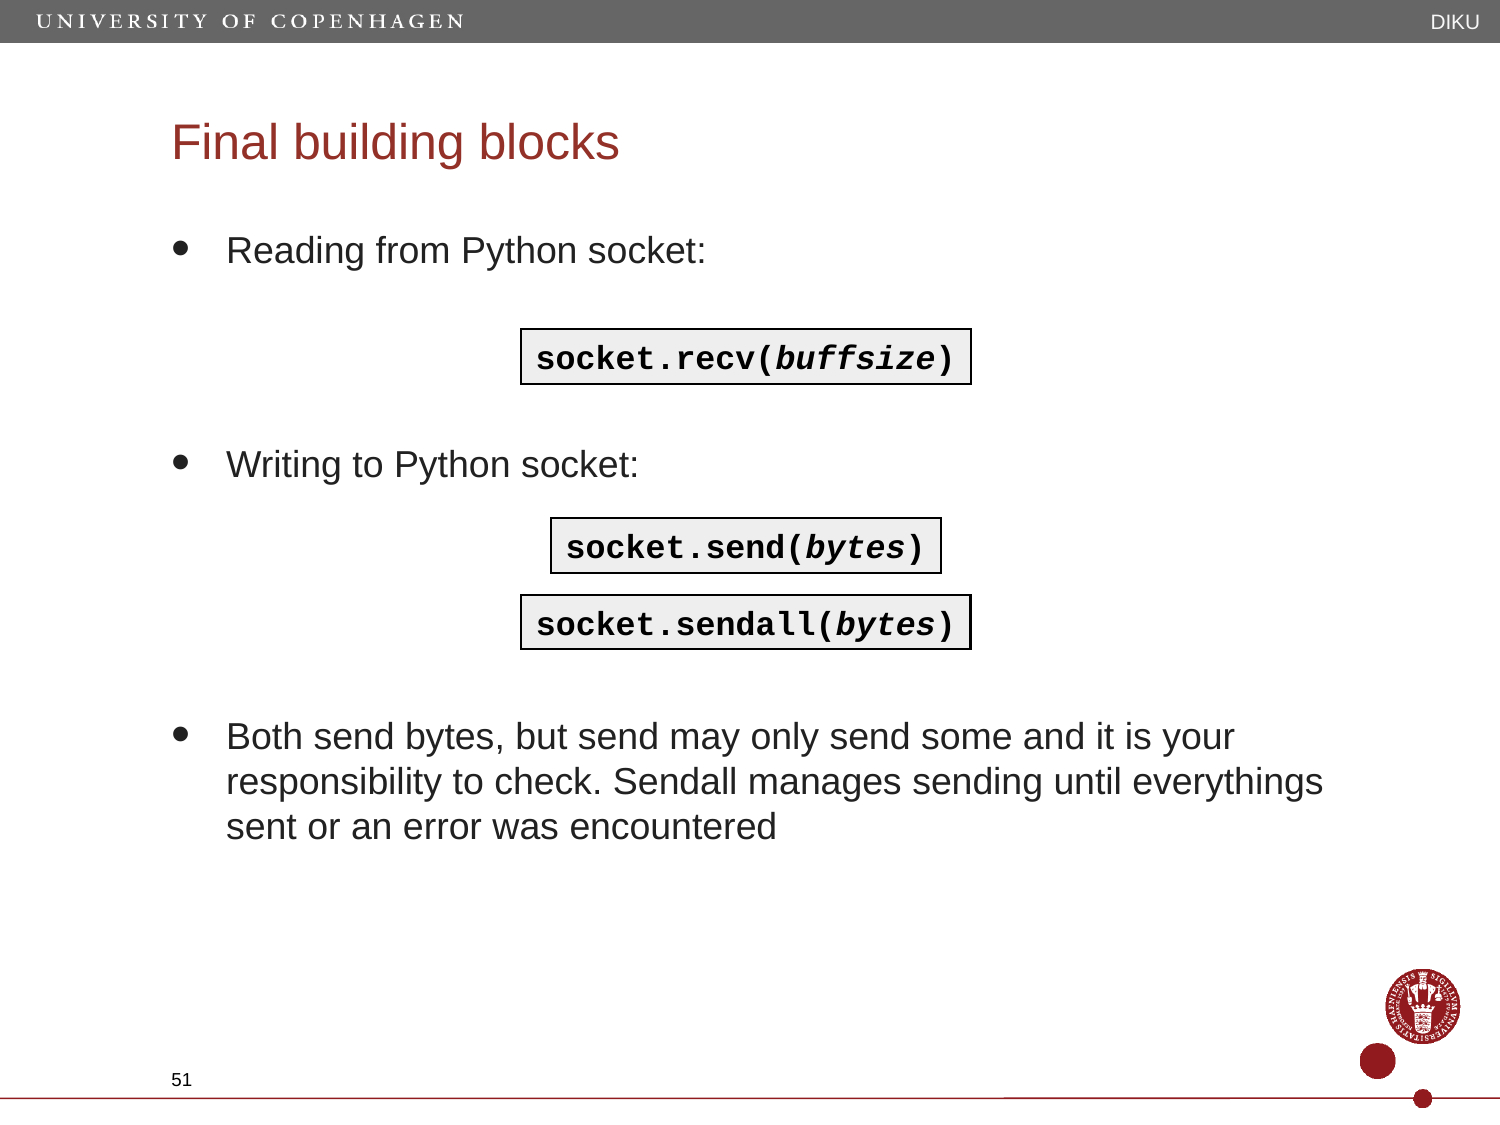

DIKU
Final building blocks
Reading from Python socket:
Writing to Python socket:
Both send bytes, but send may only send some and it is your responsibility to check. Sendall manages sending until everythings sent or an error was encountered
socket.recv(buffsize)
socket.send(bytes)
socket.sendall(bytes)